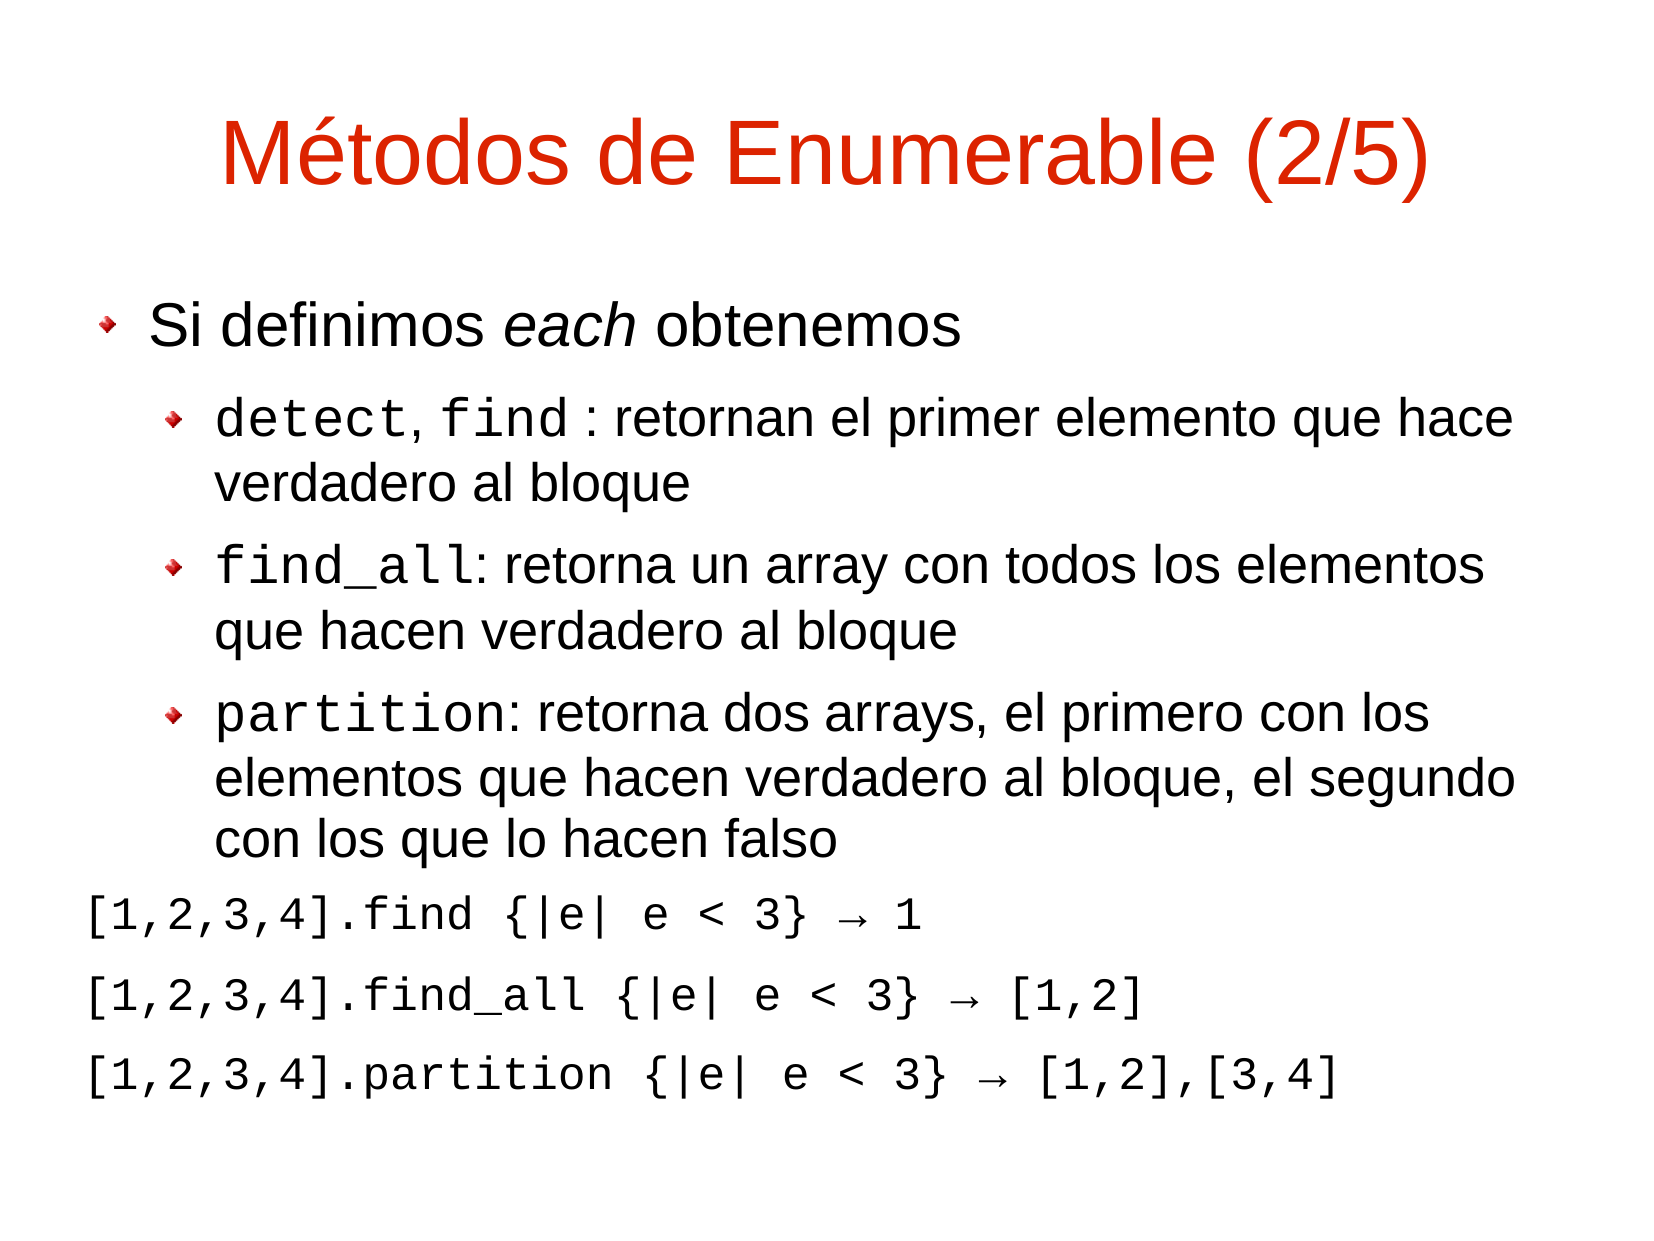

# Métodos de Enumerable (2/5)
Si definimos each obtenemos
detect, find : retornan el primer elemento que hace verdadero al bloque
find_all: retorna un array con todos los elementos que hacen verdadero al bloque
partition: retorna dos arrays, el primero con los elementos que hacen verdadero al bloque, el segundo con los que lo hacen falso
[1,2,3,4].find {|e| e < 3} → 1
[1,2,3,4].find_all {|e| e < 3} → [1,2]
[1,2,3,4].partition {|e| e < 3} → [1,2],[3,4]